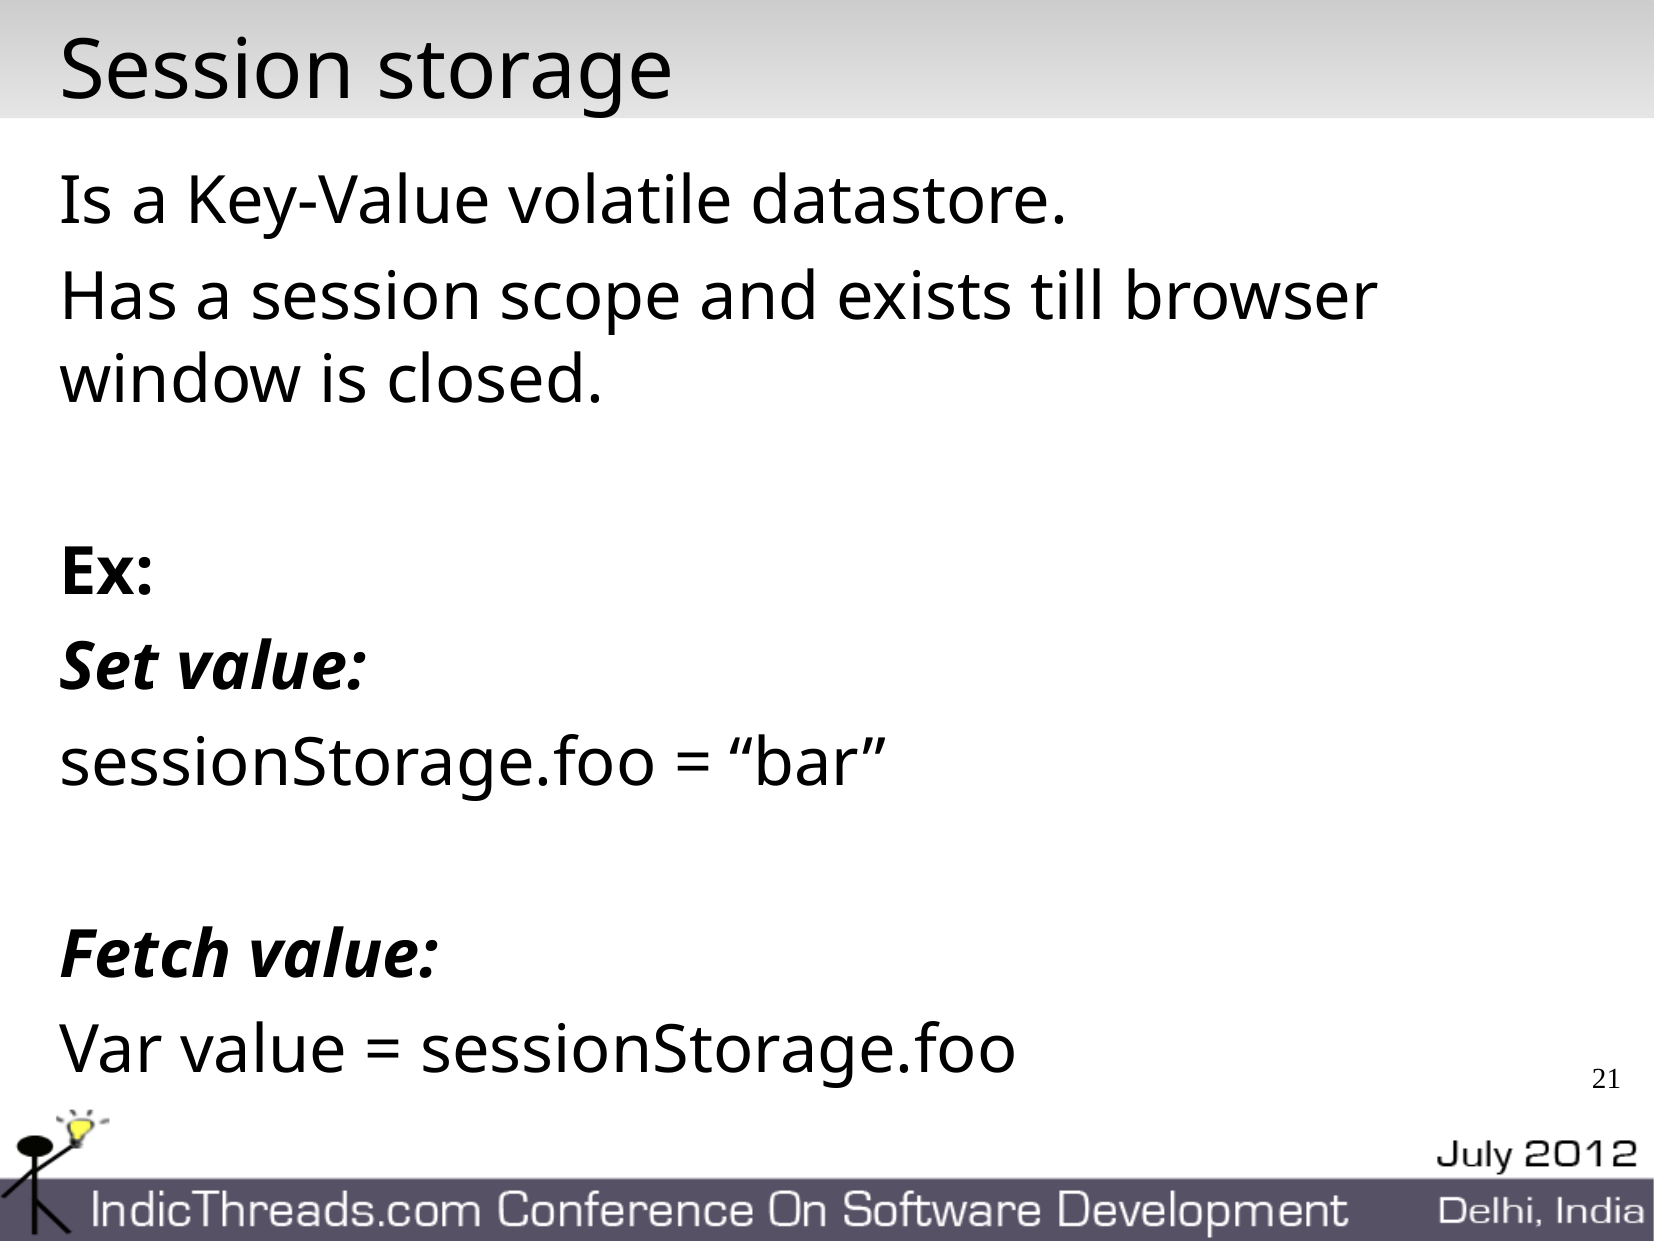

# Session storage
Is a Key-Value volatile datastore.
Has a session scope and exists till browser window is closed.
Ex:
Set value:
sessionStorage.foo = “bar”
Fetch value:
Var value = sessionStorage.foo
21